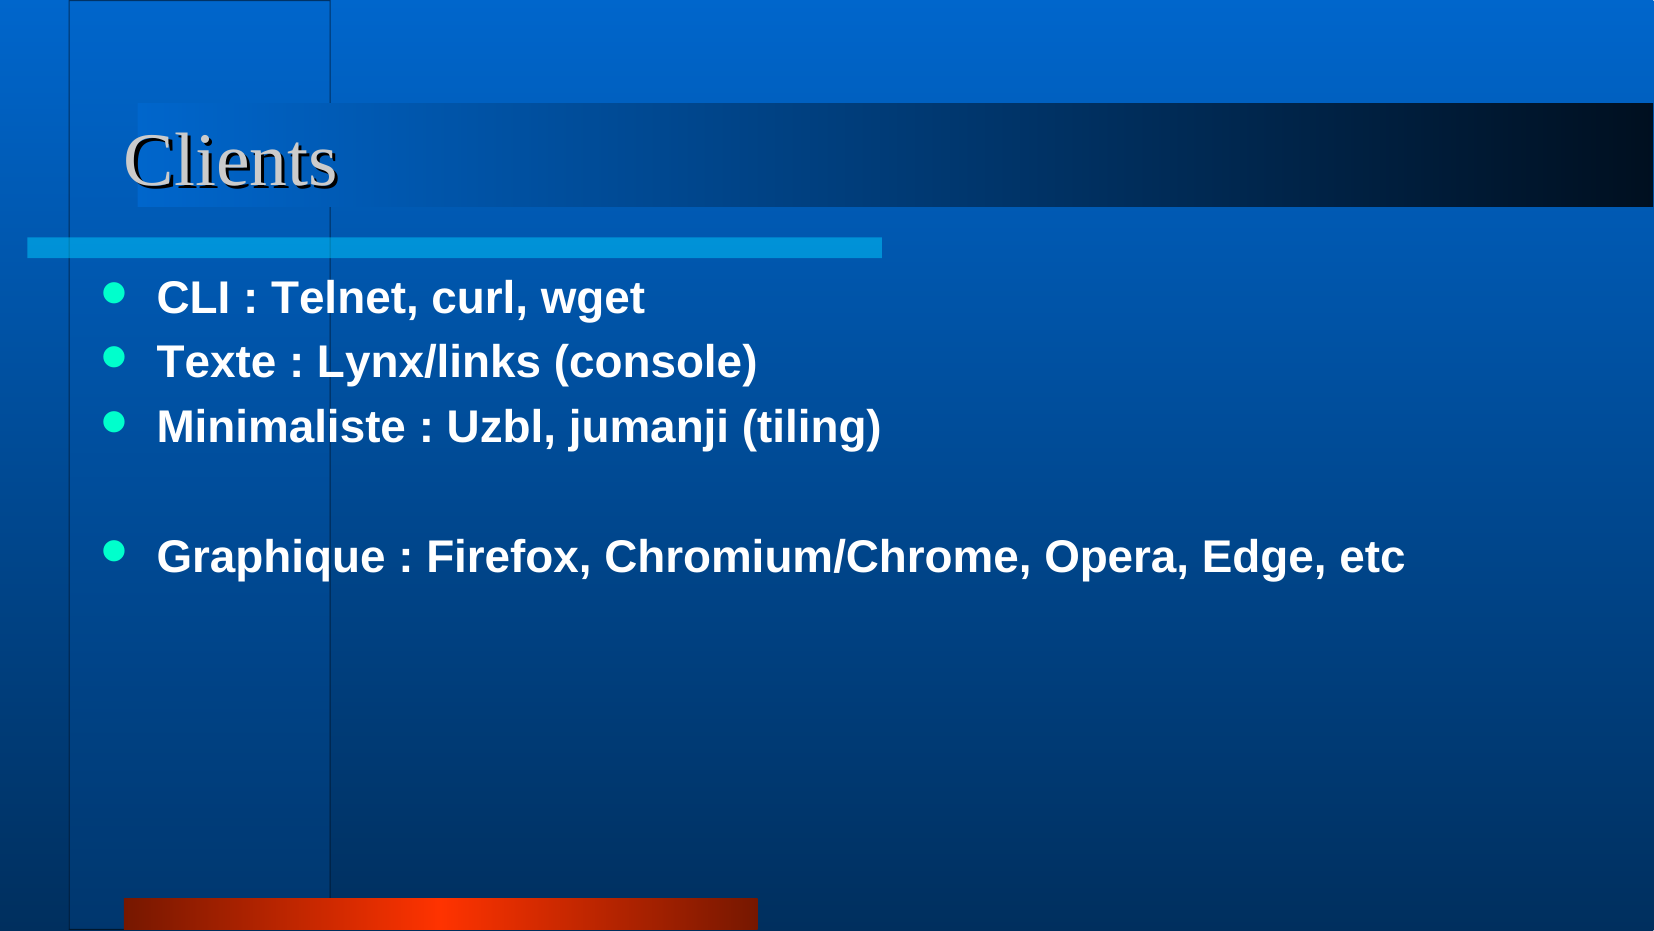

# Clients
CLI : Telnet, curl, wget
Texte : Lynx/links (console)
Minimaliste : Uzbl, jumanji (tiling)
Graphique : Firefox, Chromium/Chrome, Opera, Edge, etc